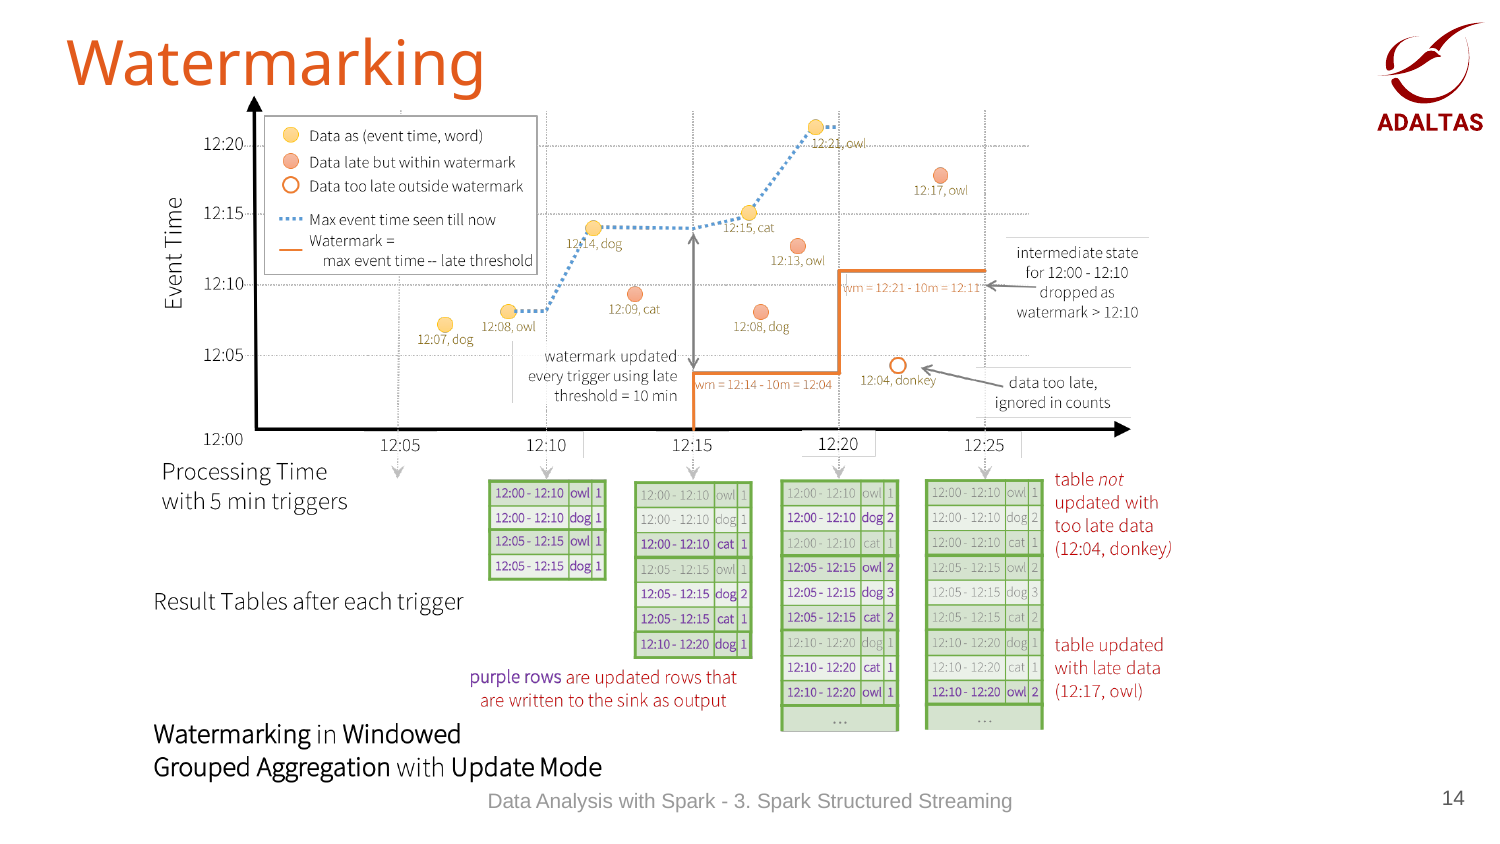

# Watermarking
Data Analysis with Spark - 3. Spark Structured Streaming